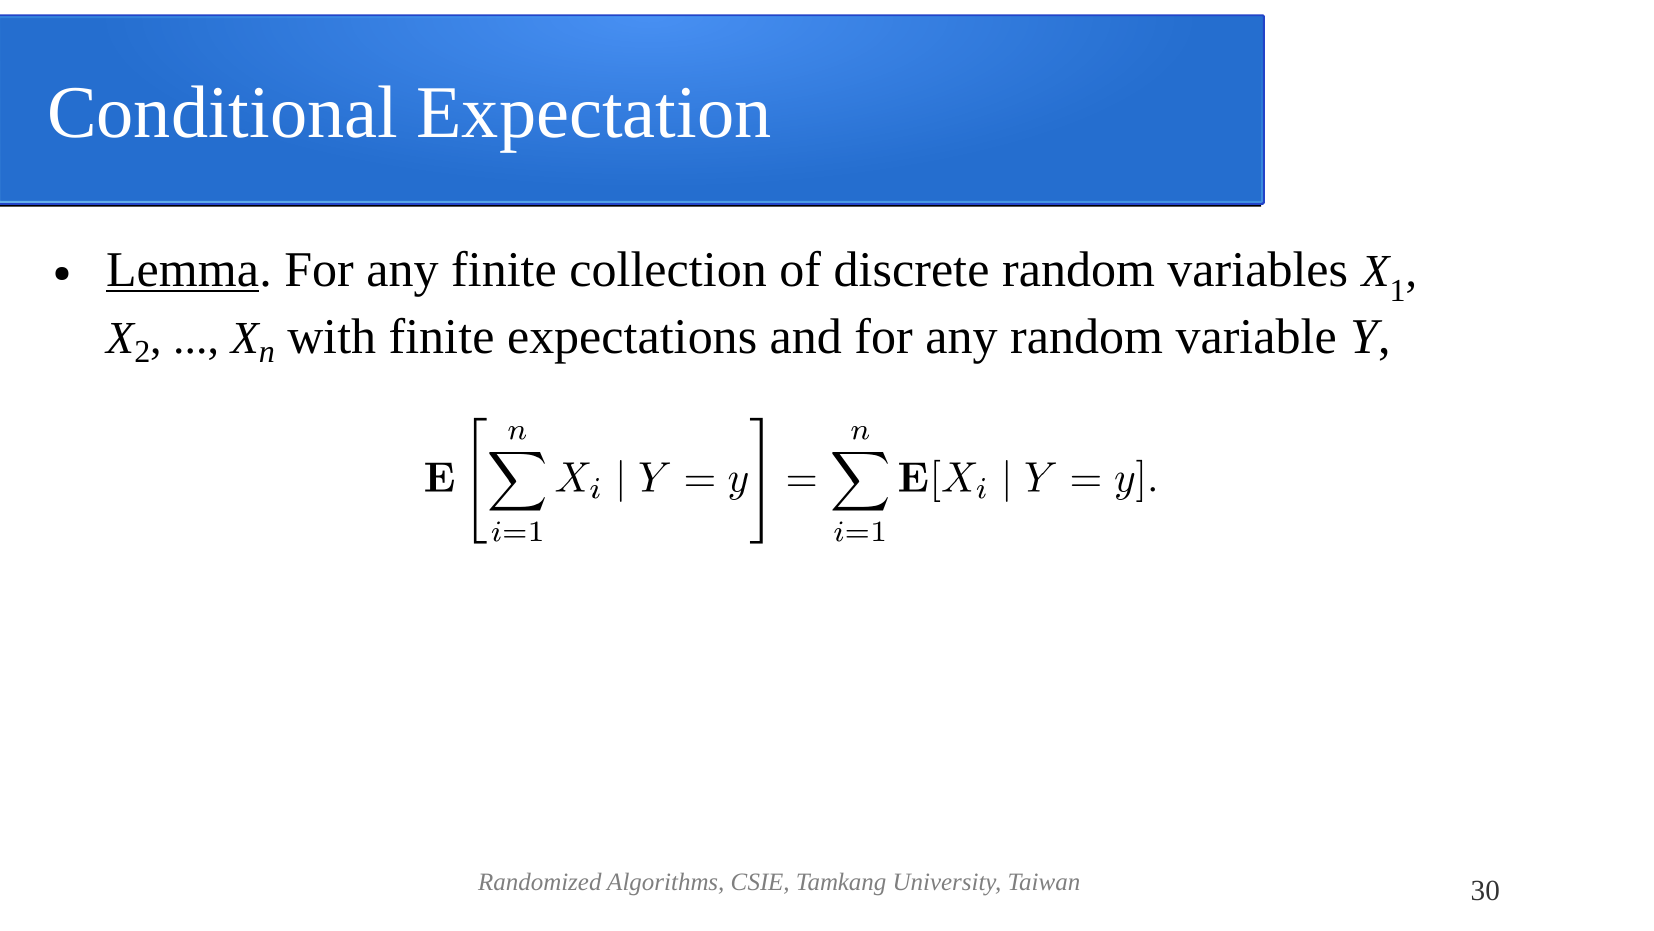

# Conditional Expectation
Lemma. For any finite collection of discrete random variables X1, X2, ..., Xn with finite expectations and for any random variable Y,
Randomized Algorithms, CSIE, Tamkang University, Taiwan
30